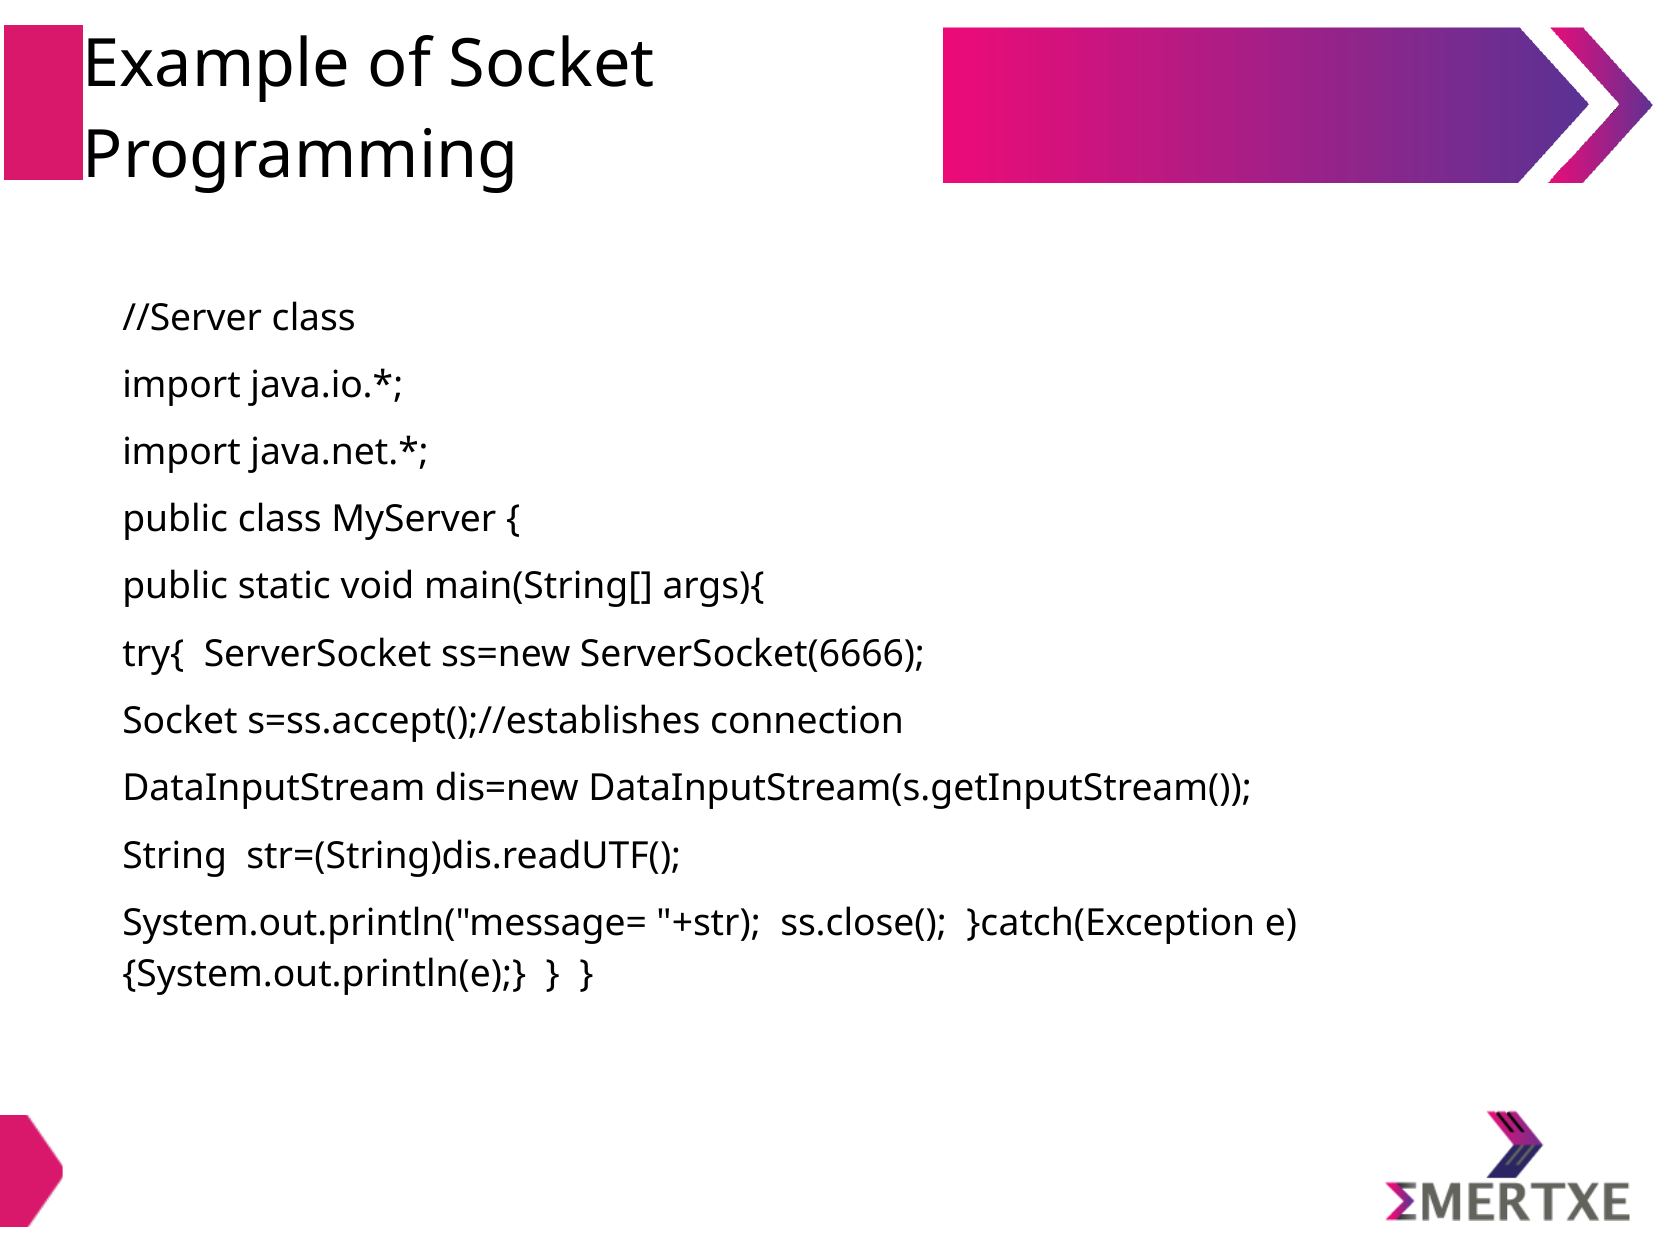

# Example of Socket Programming
//Server class
import java.io.*;
import java.net.*;
public class MyServer {
public static void main(String[] args){
try{ ServerSocket ss=new ServerSocket(6666);
Socket s=ss.accept();//establishes connection
DataInputStream dis=new DataInputStream(s.getInputStream());
String str=(String)dis.readUTF();
System.out.println("message= "+str); ss.close(); }catch(Exception e){System.out.println(e);} } }